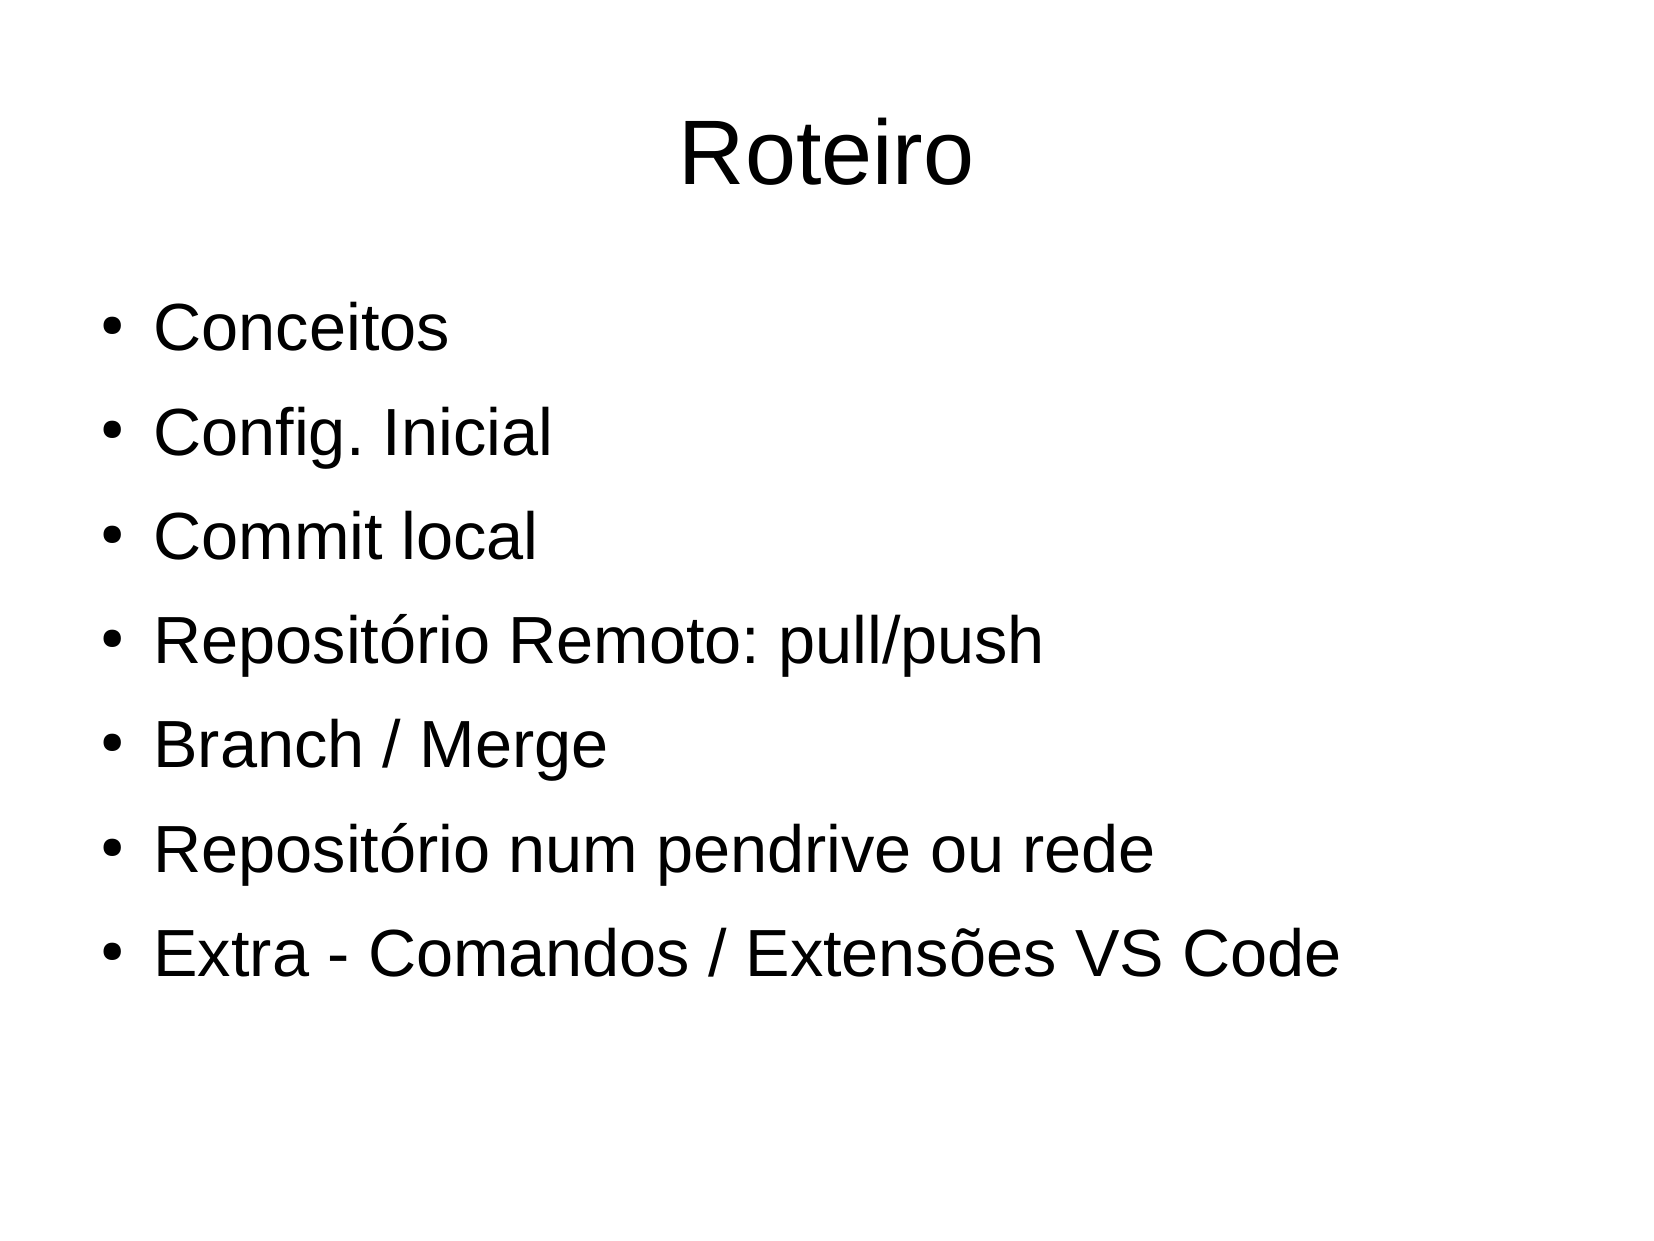

# Roteiro
Conceitos
Config. Inicial
Commit local
Repositório Remoto: pull/push
Branch / Merge
Repositório num pendrive ou rede
Extra - Comandos / Extensões VS Code